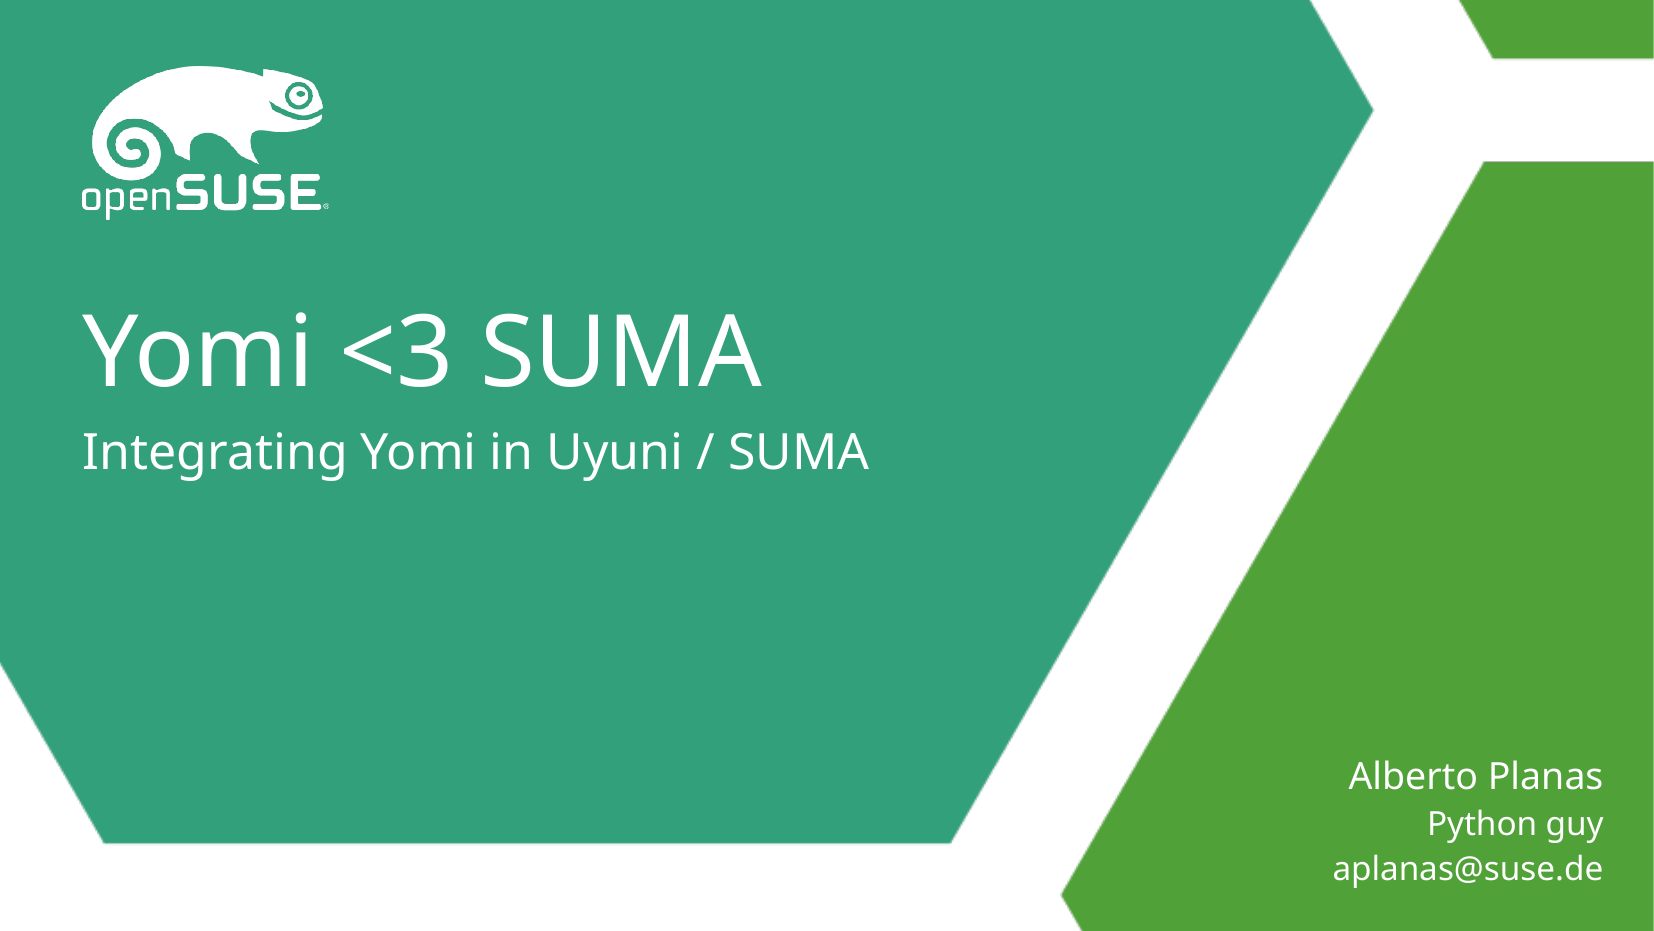

Yomi <3 SUMA
Integrating Yomi in Uyuni / SUMA
# Alberto Planas
Python guy
aplanas@suse.de